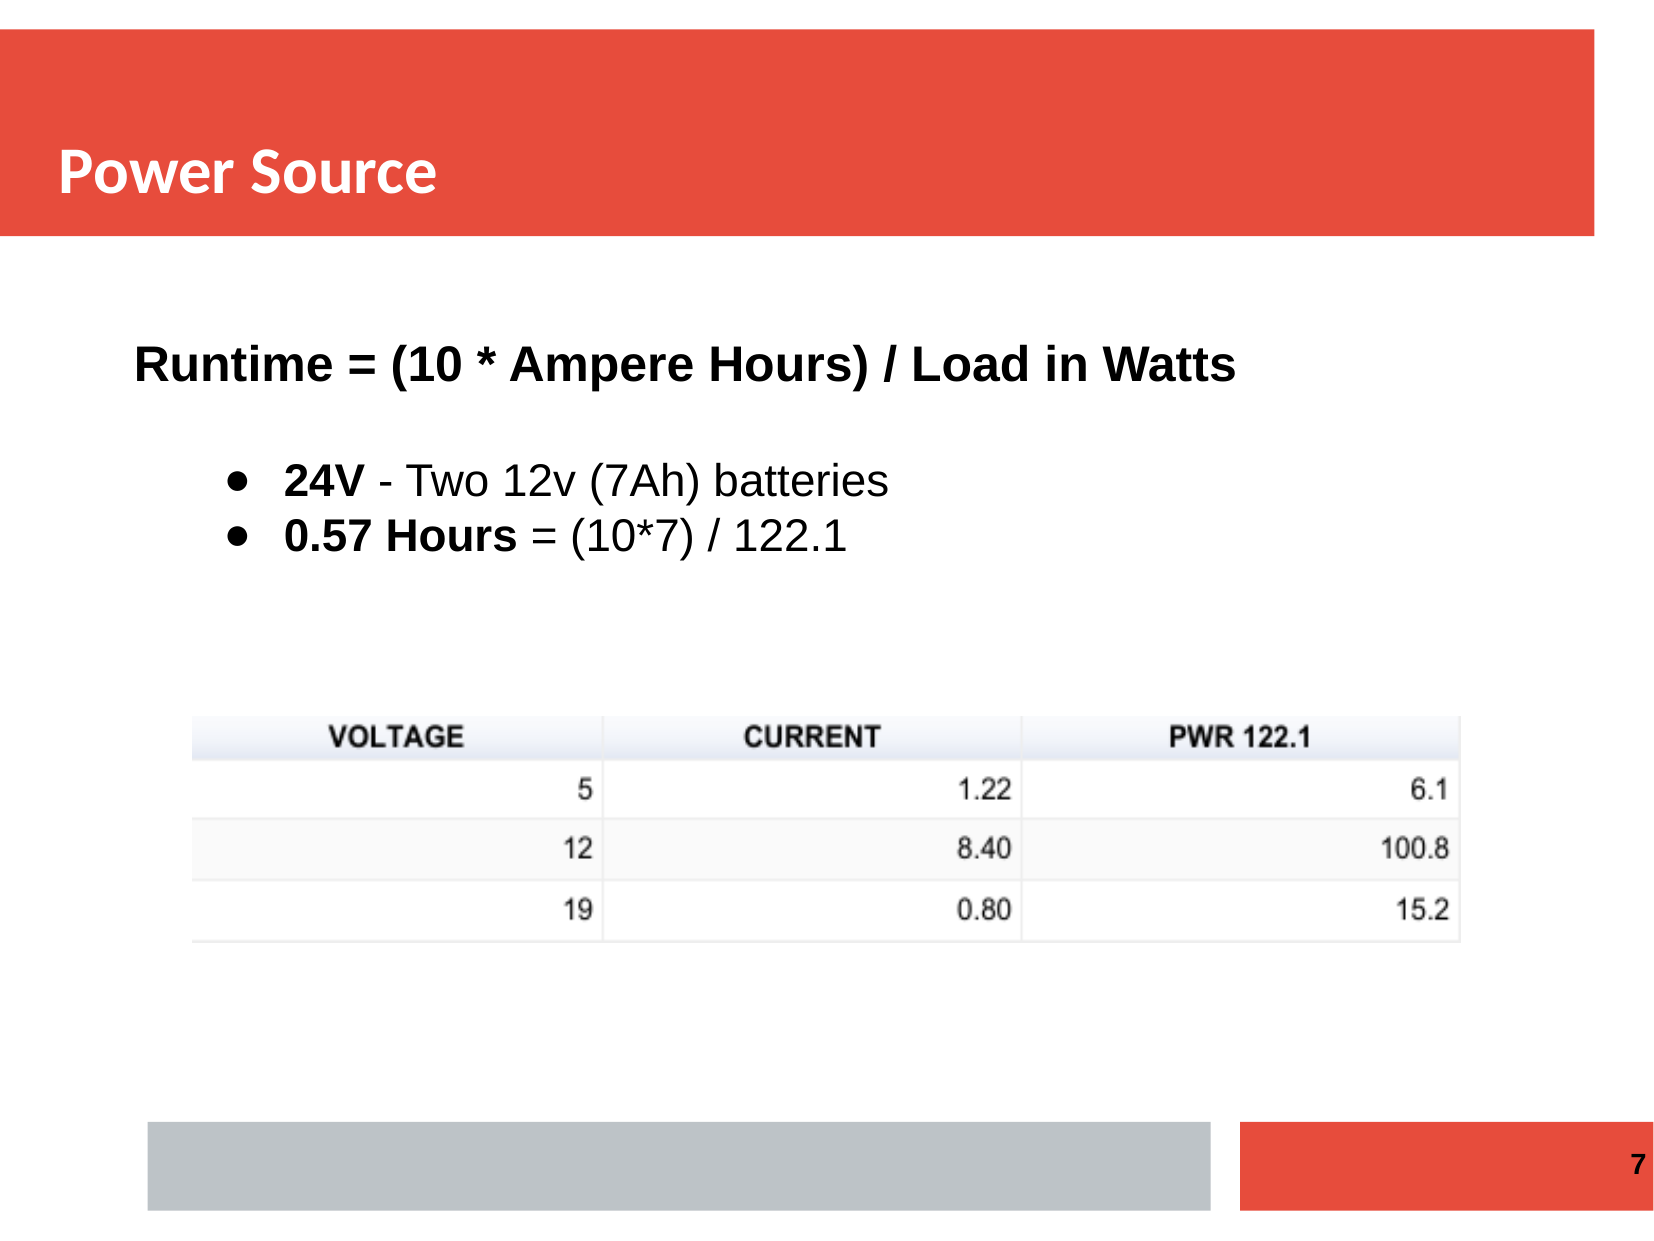

Power Source
Runtime = (10 * Ampere Hours) / Load in Watts
24V - Two 12v (7Ah) batteries
0.57 Hours = (10*7) / 122.1